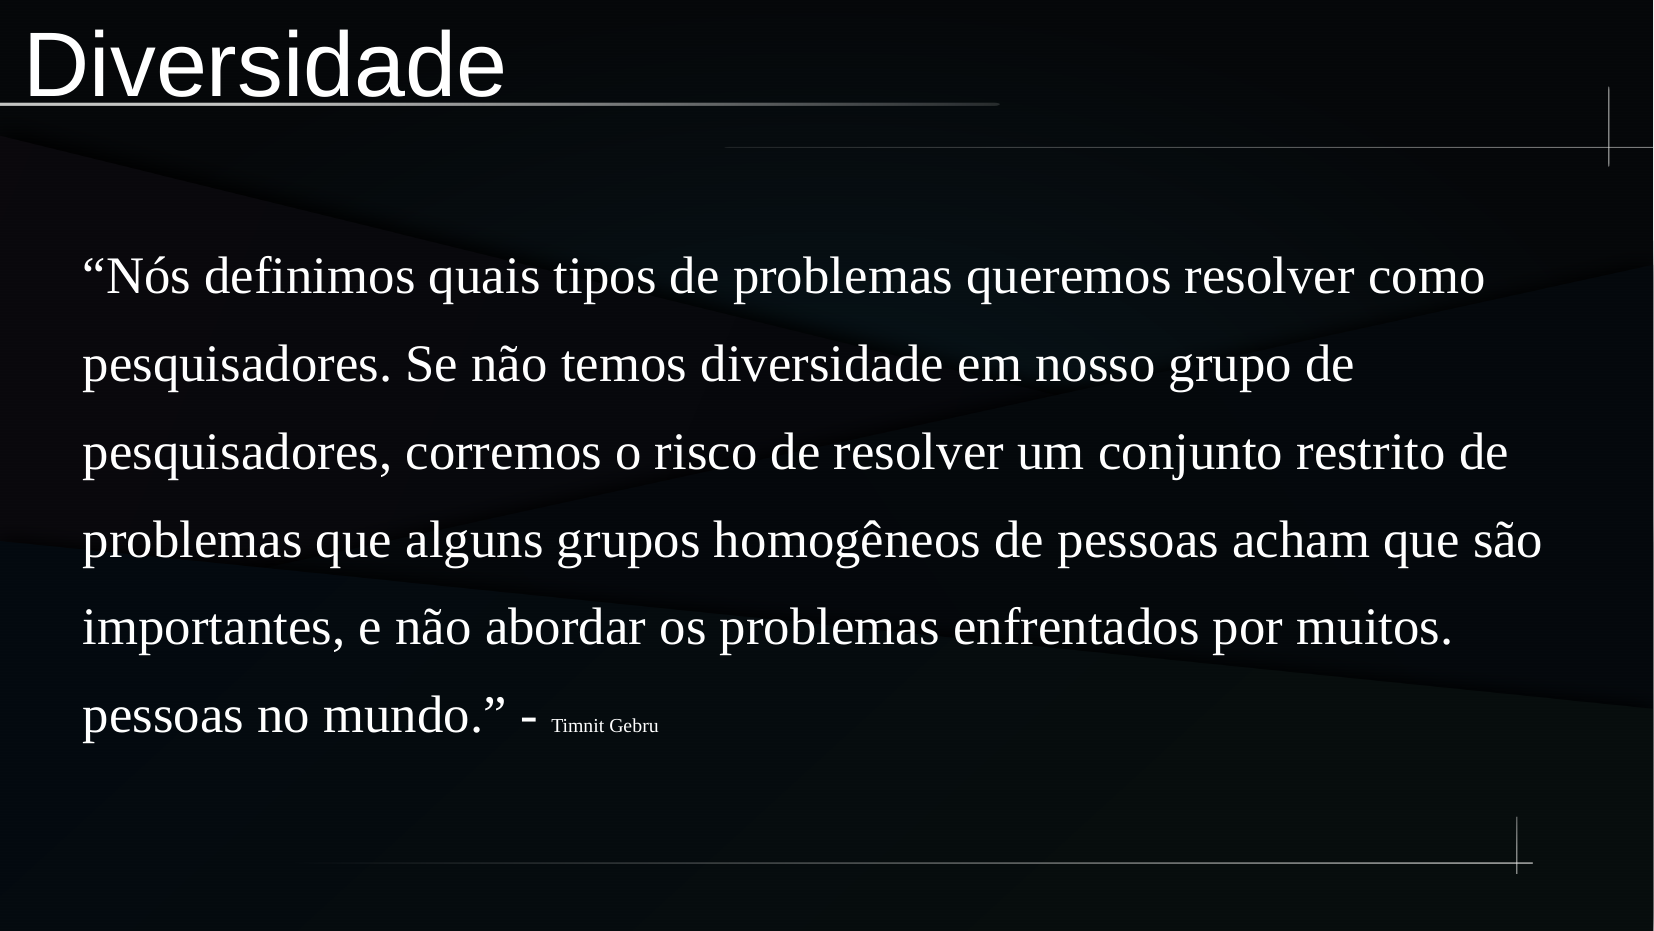

# Diversidade
“Nós definimos quais tipos de problemas queremos resolver como pesquisadores. Se não temos diversidade em nosso grupo de pesquisadores, corremos o risco de resolver um conjunto restrito de problemas que alguns grupos homogêneos de pessoas acham que são importantes, e não abordar os problemas enfrentados por muitos. pessoas no mundo.” - Timnit Gebru